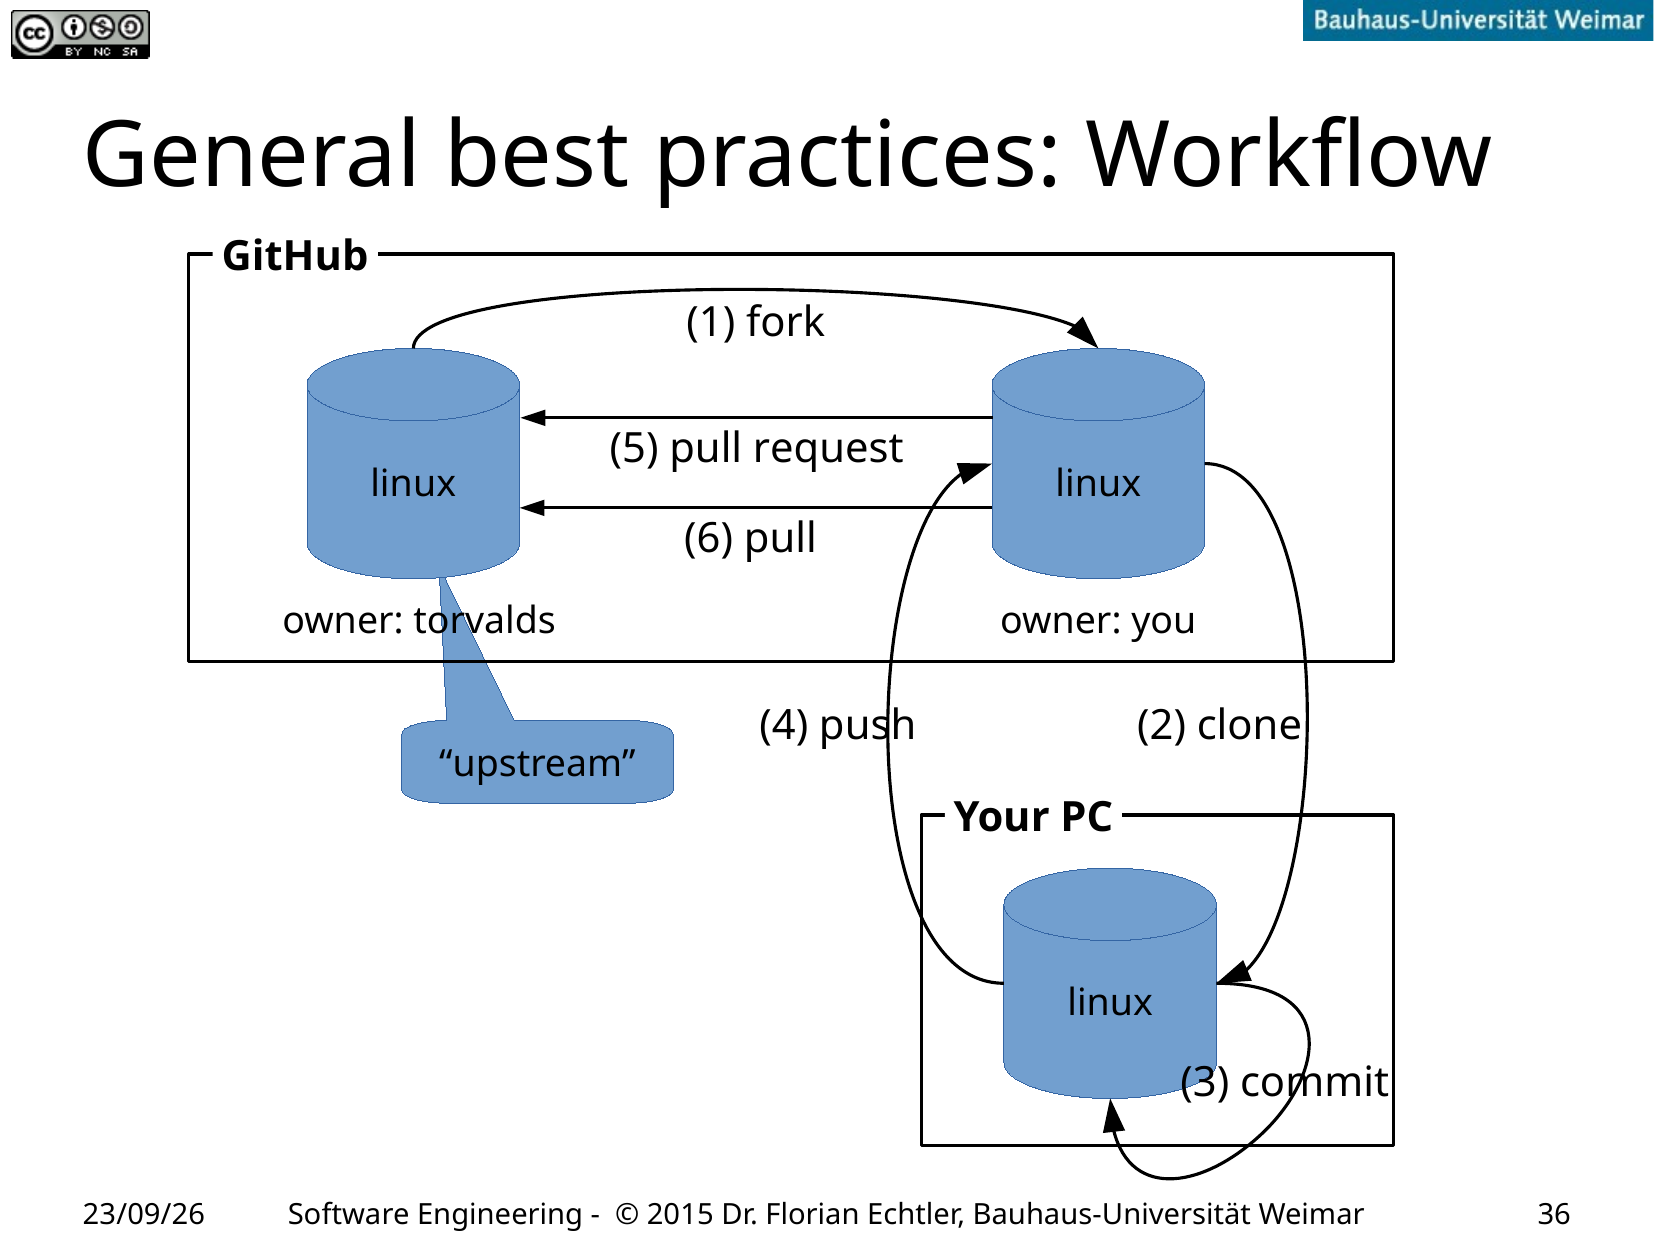

# General best practices: Workflow
GitHub
linux
linux
owner: torvalds
owner: you
Your PC
linux
“upstream”
Software Engineering - © 2015 Dr. Florian Echtler, Bauhaus-Universität Weimar
36